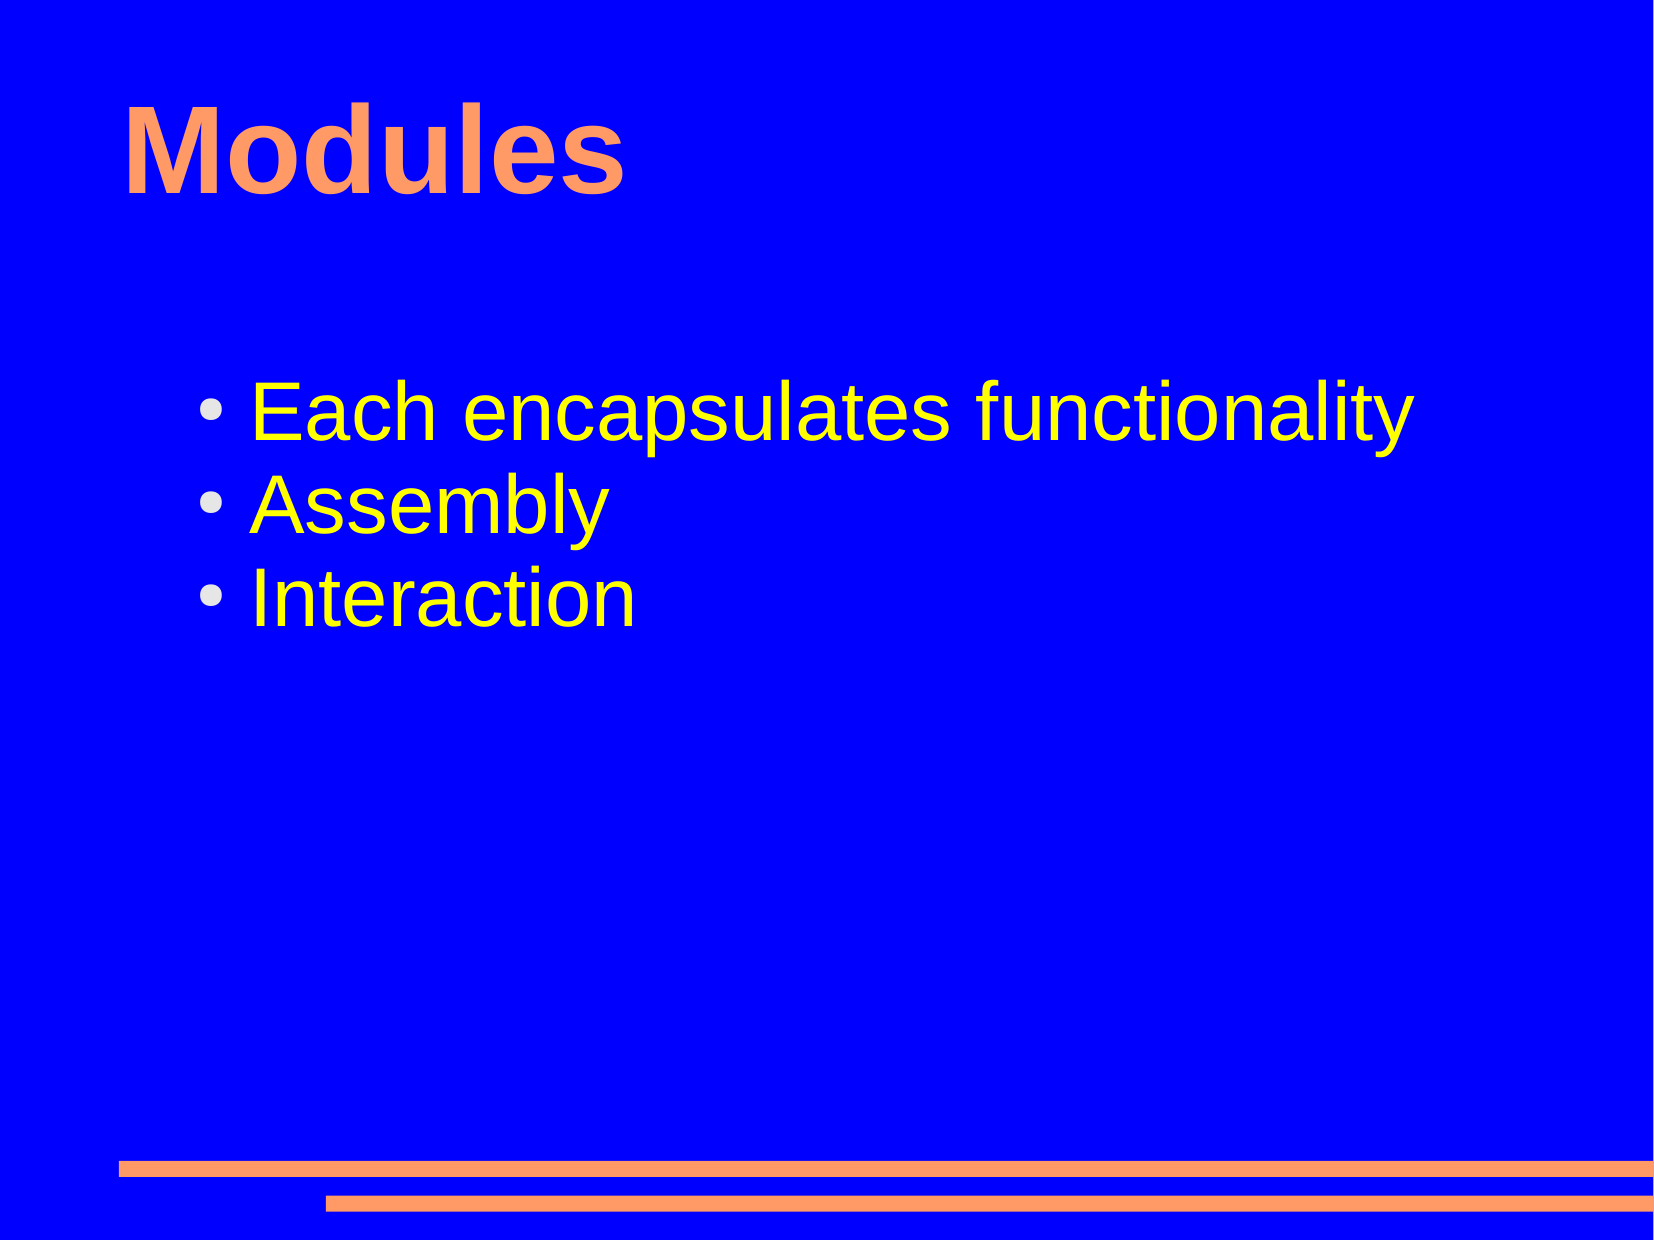

# Modules
Each encapsulates functionality
Assembly
Interaction